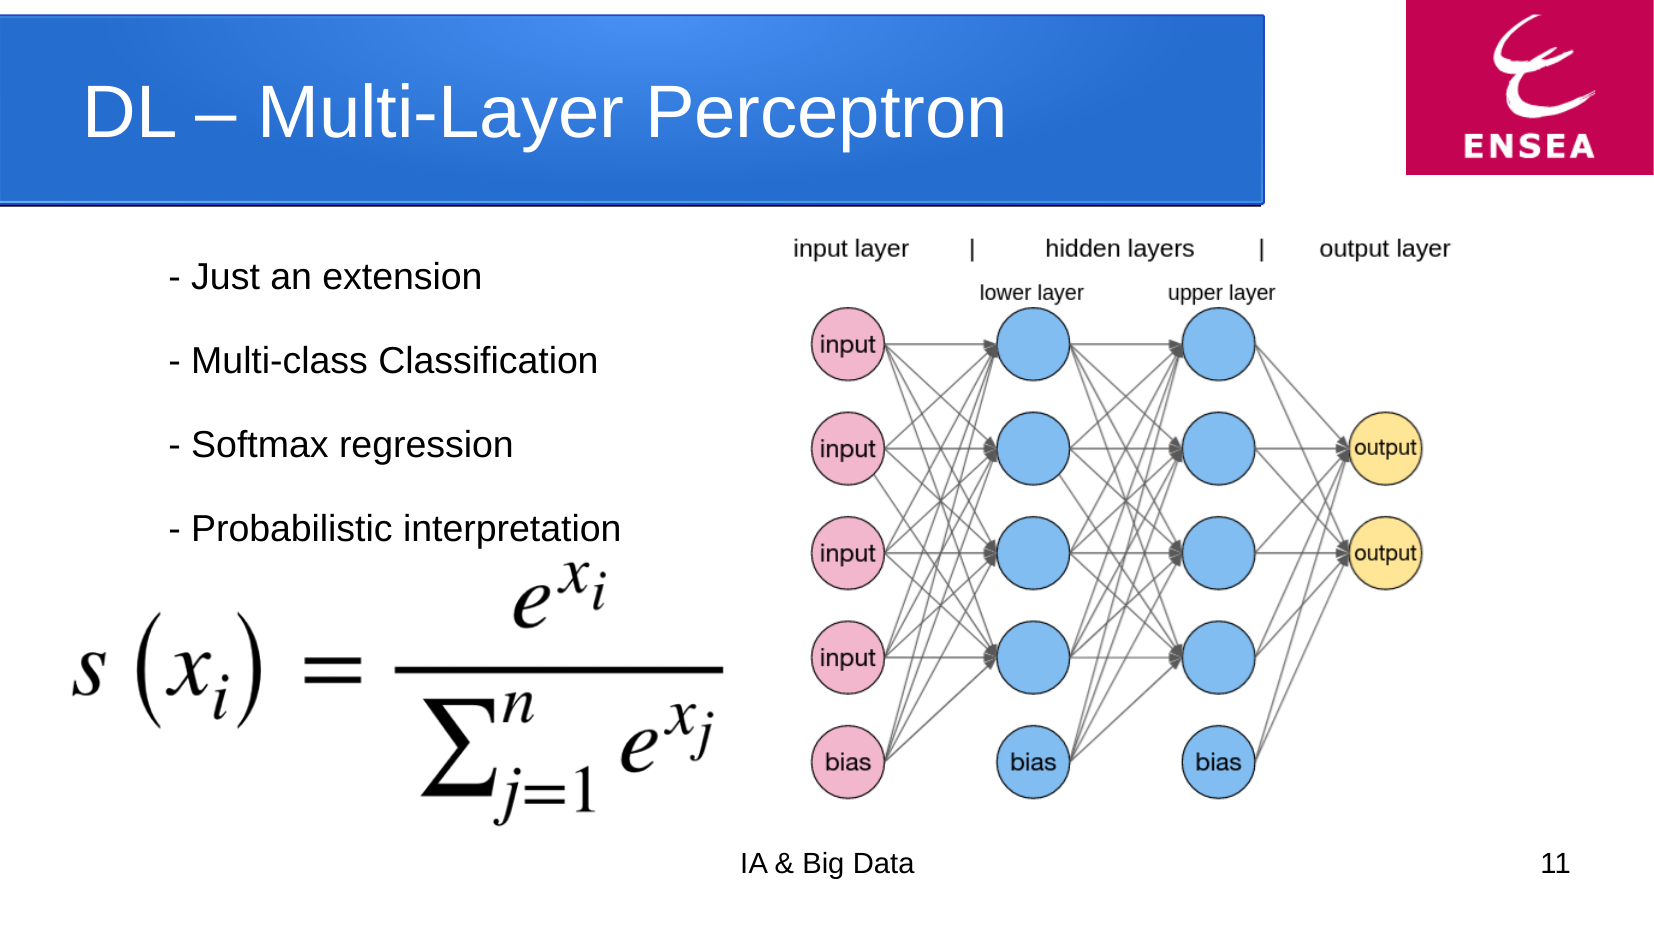

# DL – Multi-Layer Perceptron
- Just an extension
- Multi-class Classification
- Softmax regression
- Probabilistic interpretation
IA & Big Data
11